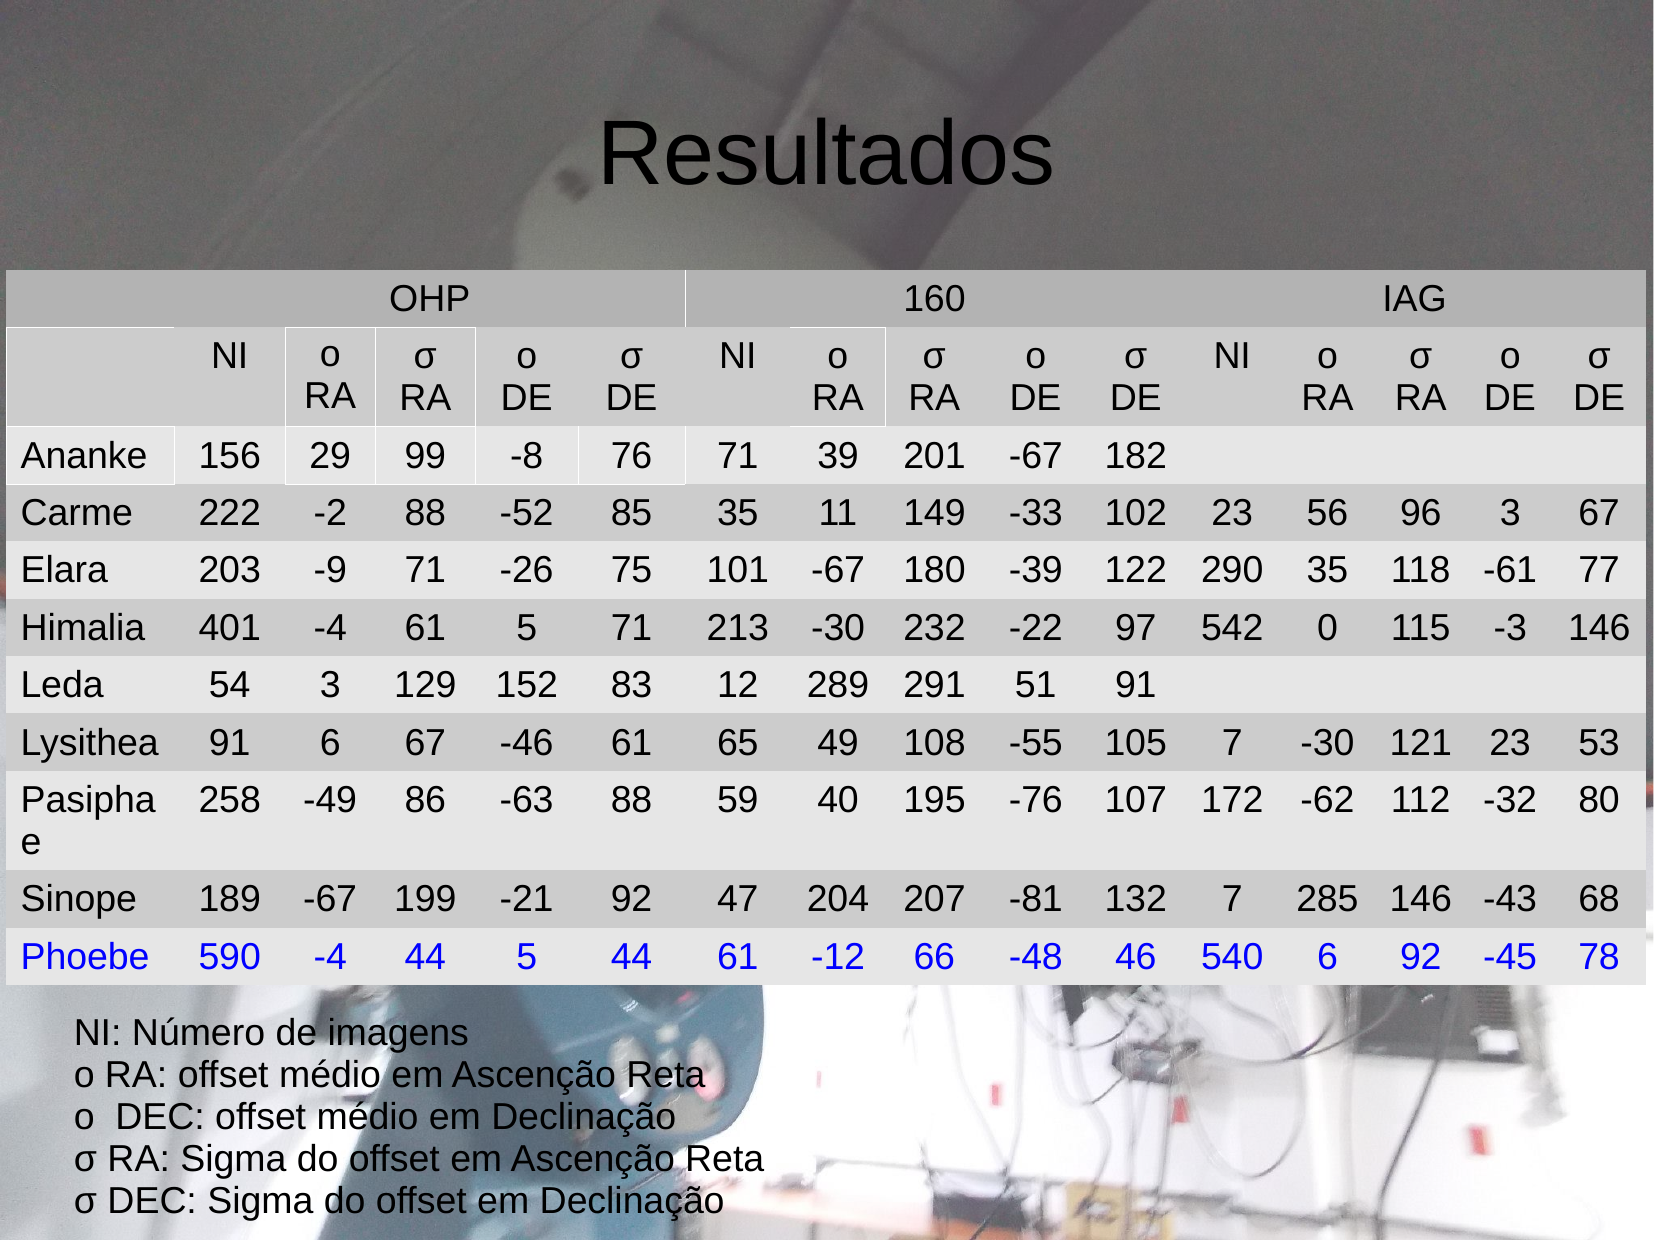

# Resultados
| | OHP | | | | | 160 | | | | | IAG | | | | |
| --- | --- | --- | --- | --- | --- | --- | --- | --- | --- | --- | --- | --- | --- | --- | --- |
| | NI | o RA | σ RA | o DE | σ DE | NI | o RA | σ RA | o DE | σ DE | NI | o RA | σ RA | o DE | σ DE |
| Ananke | 156 | 29 | 99 | -8 | 76 | 71 | 39 | 201 | -67 | 182 | | | | | |
| Carme | 222 | -2 | 88 | -52 | 85 | 35 | 11 | 149 | -33 | 102 | 23 | 56 | 96 | 3 | 67 |
| Elara | 203 | -9 | 71 | -26 | 75 | 101 | -67 | 180 | -39 | 122 | 290 | 35 | 118 | -61 | 77 |
| Himalia | 401 | -4 | 61 | 5 | 71 | 213 | -30 | 232 | -22 | 97 | 542 | 0 | 115 | -3 | 146 |
| Leda | 54 | 3 | 129 | 152 | 83 | 12 | 289 | 291 | 51 | 91 | | | | | |
| Lysithea | 91 | 6 | 67 | -46 | 61 | 65 | 49 | 108 | -55 | 105 | 7 | -30 | 121 | 23 | 53 |
| Pasiphae | 258 | -49 | 86 | -63 | 88 | 59 | 40 | 195 | -76 | 107 | 172 | -62 | 112 | -32 | 80 |
| Sinope | 189 | -67 | 199 | -21 | 92 | 47 | 204 | 207 | -81 | 132 | 7 | 285 | 146 | -43 | 68 |
| Phoebe | 590 | -4 | 44 | 5 | 44 | 61 | -12 | 66 | -48 | 46 | 540 | 6 | 92 | -45 | 78 |
NI: Número de imagens
o RA: offset médio em Ascenção Reta
o DEC: offset médio em Declinação
σ RA: Sigma do offset em Ascenção Reta
σ DEC: Sigma do offset em Declinação